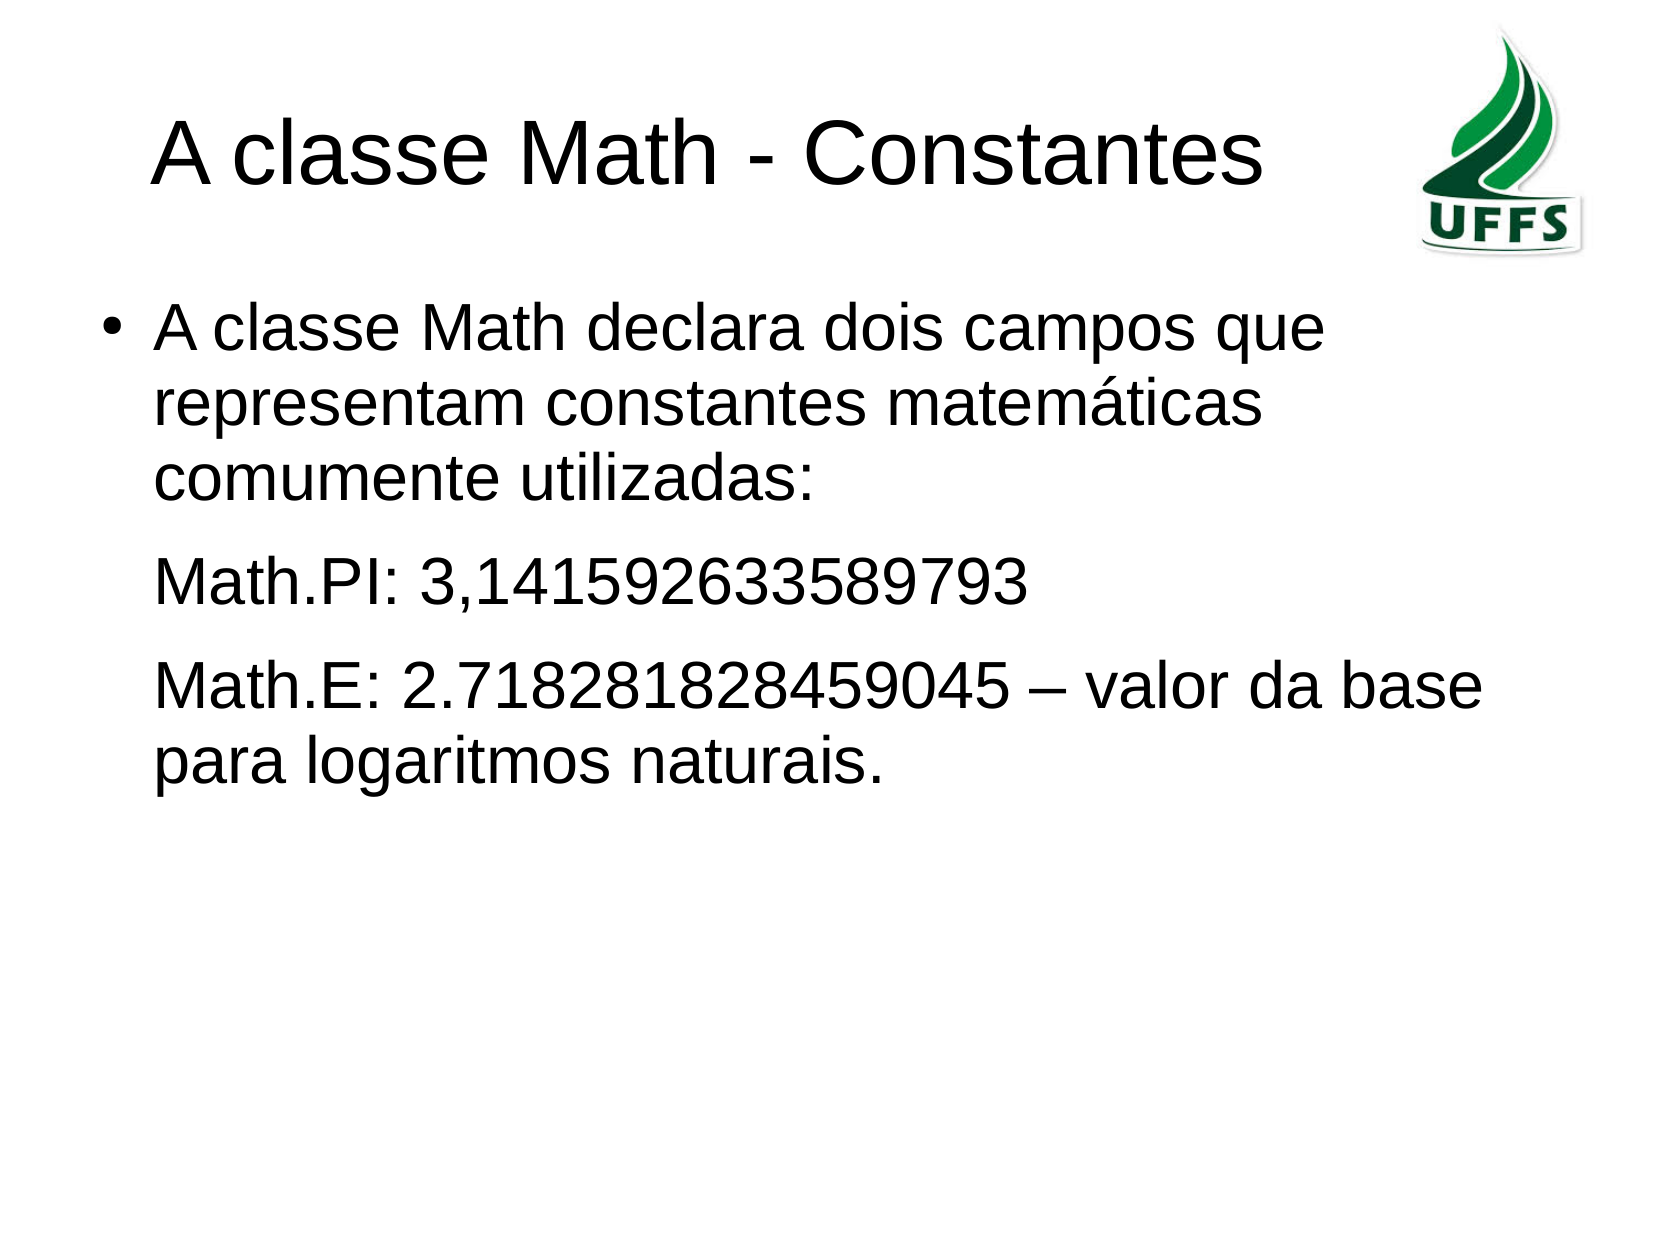

# A classe Math - Constantes
A classe Math declara dois campos que representam constantes matemáticas comumente utilizadas:
Math.PI: 3,141592633589793
Math.E: 2.718281828459045 – valor da base para logaritmos naturais.